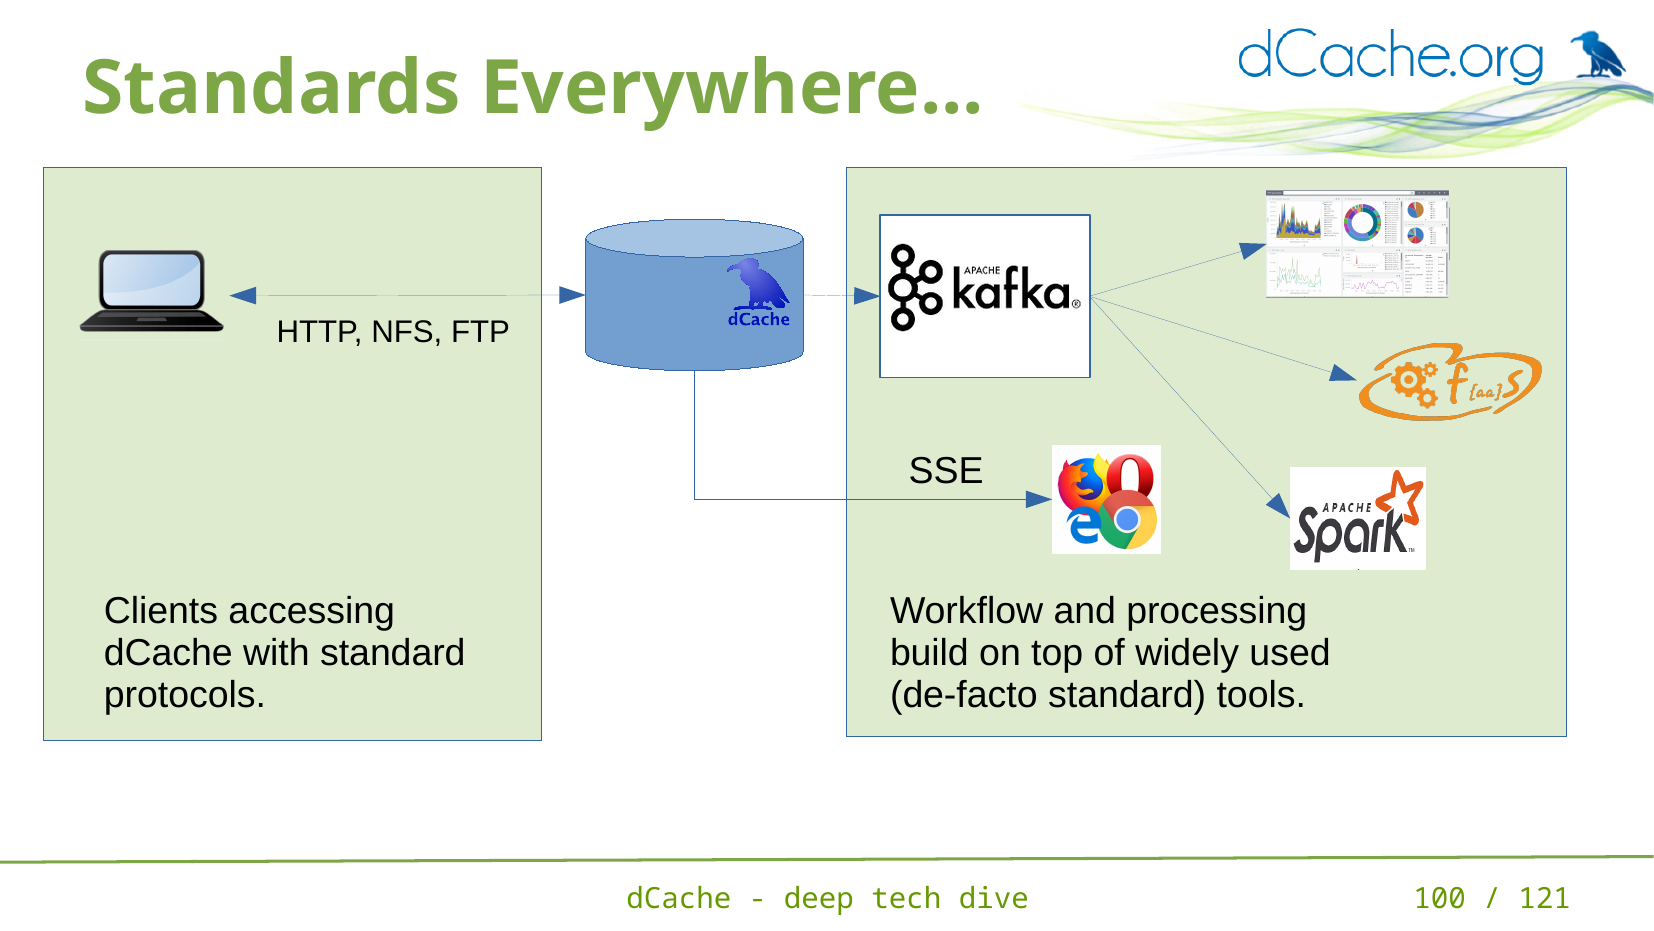

# Standards Everywhere...
HTTP, NFS, FTP
SSE
Clients accessing dCache with standard protocols.
Workflow and processing build on top of widely used (de-facto standard) tools.
dCache - deep tech dive
100